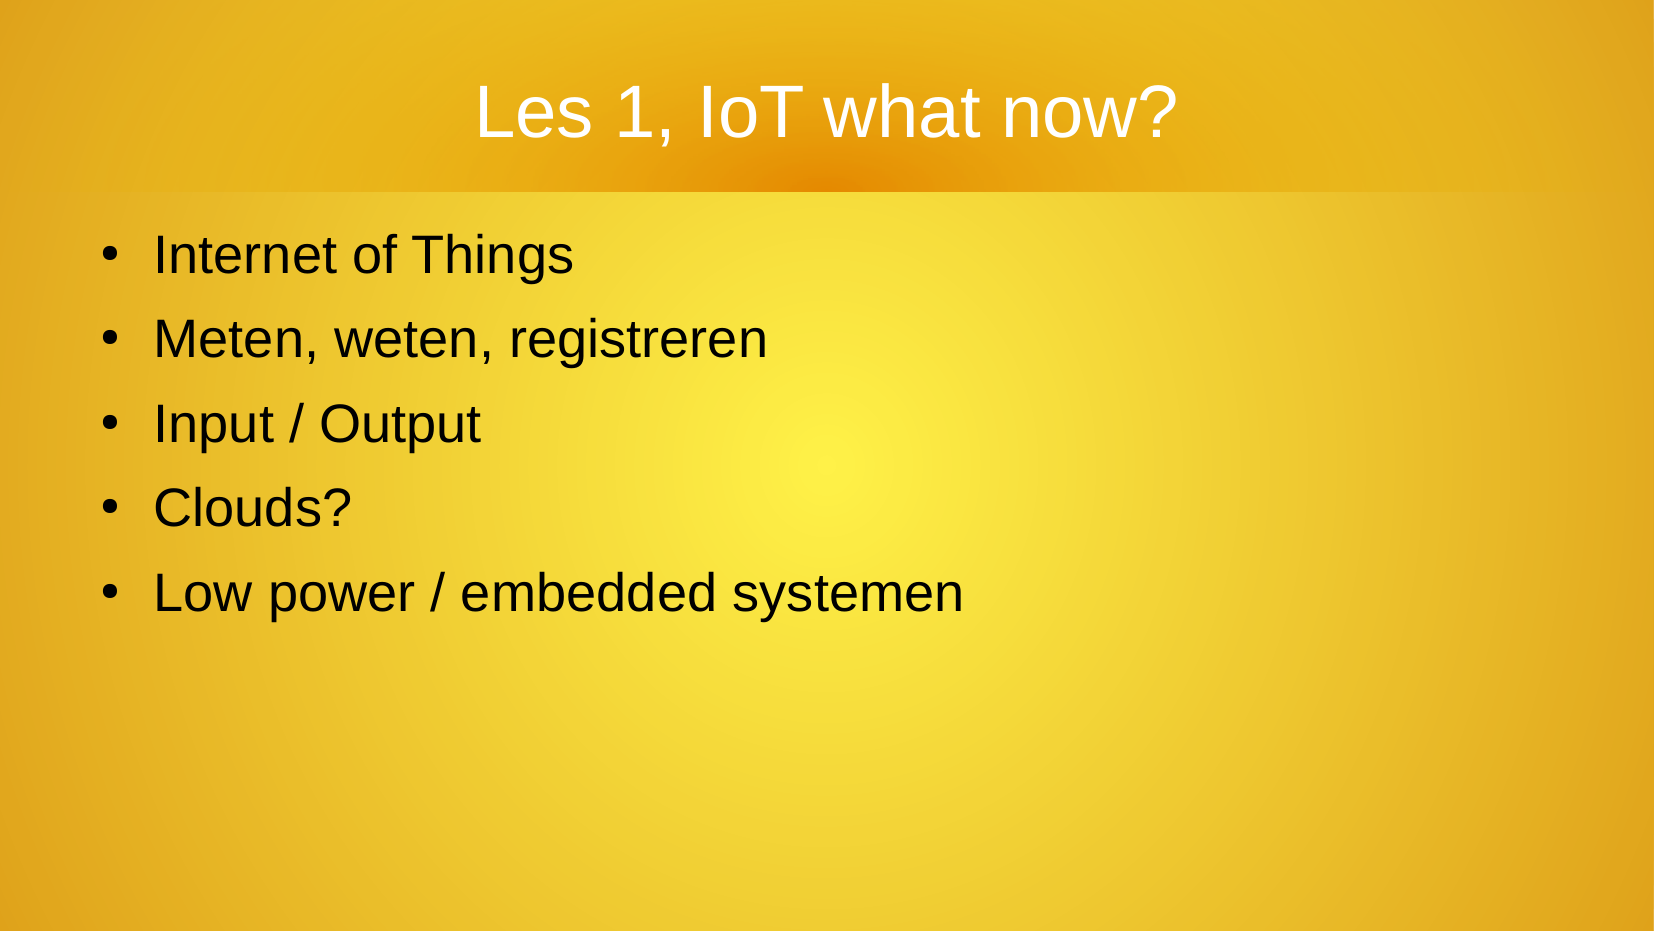

# Les 1, IoT what now?
Internet of Things
Meten, weten, registreren
Input / Output
Clouds?
Low power / embedded systemen